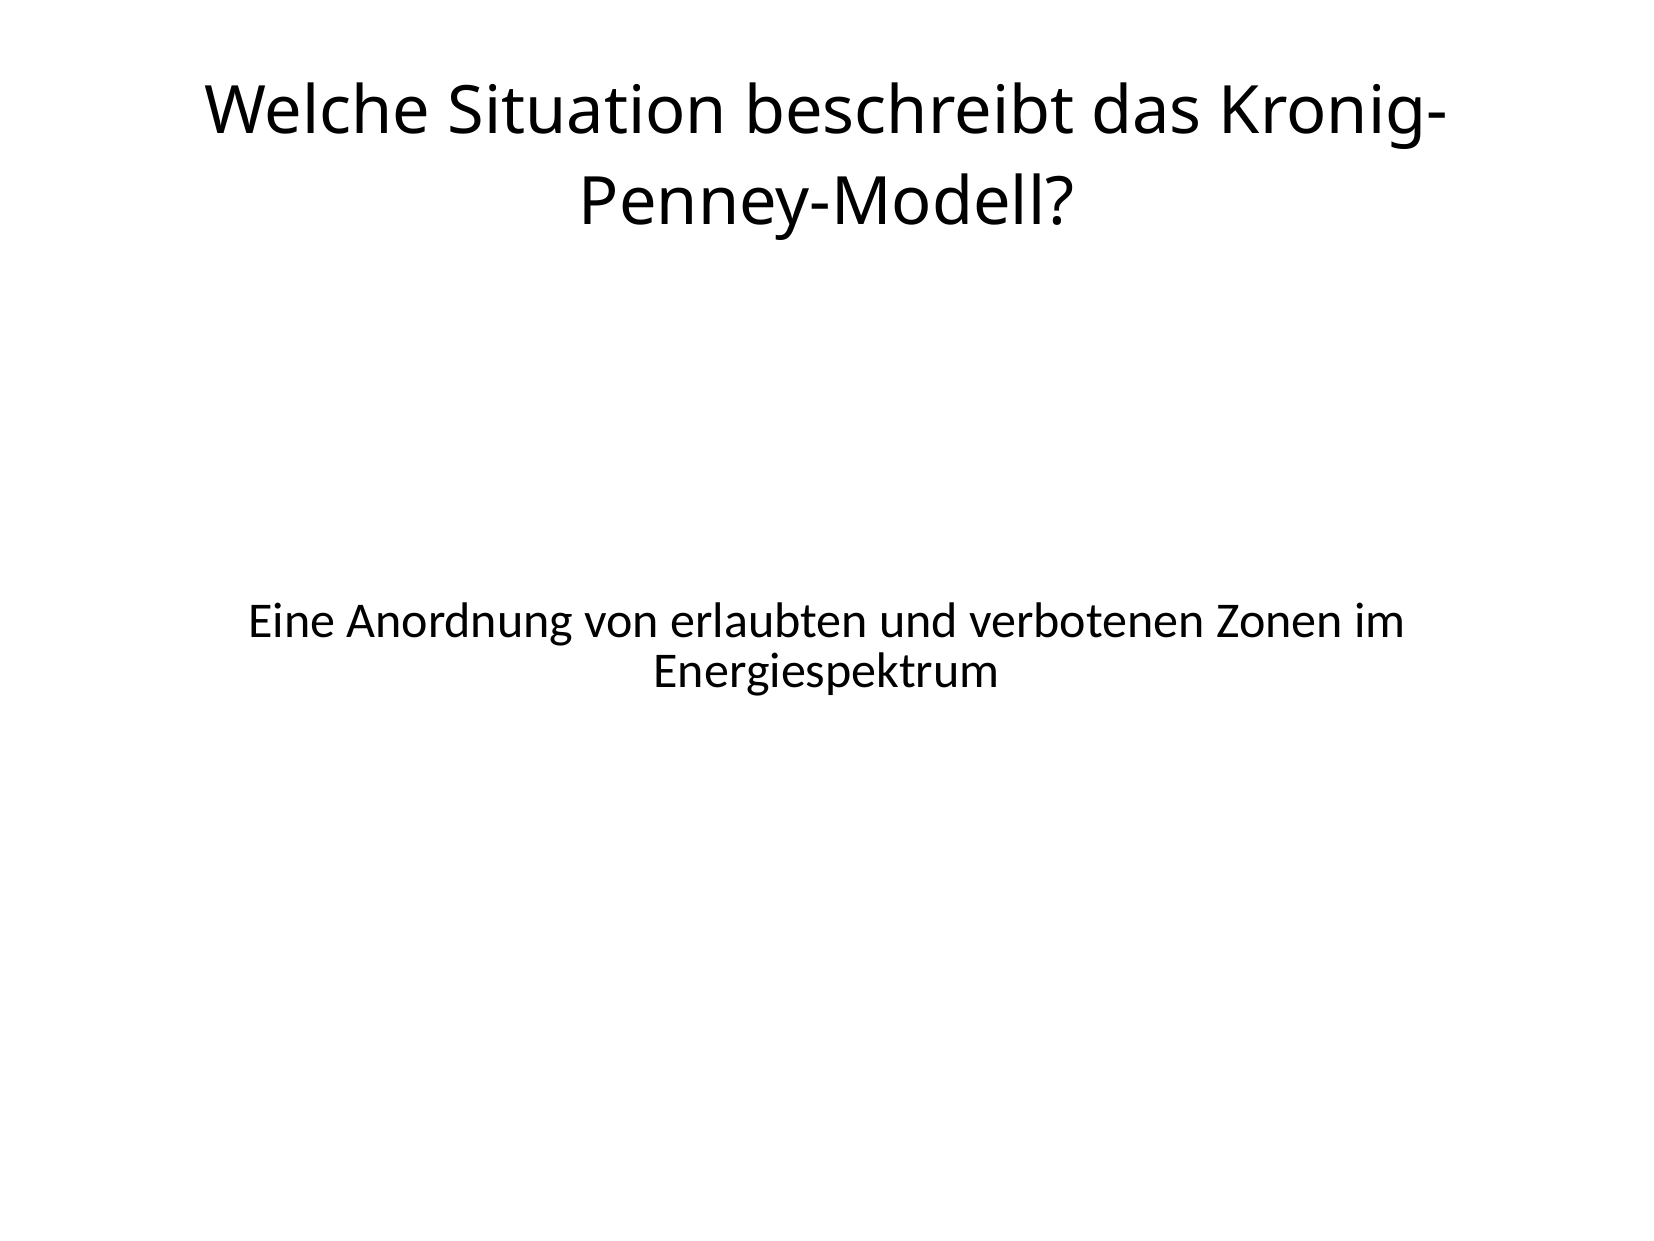

# Welche Situation beschreibt das Kronig-Penney-Modell?
Eine Anordnung von erlaubten und verbotenen Zonen im Energiespektrum